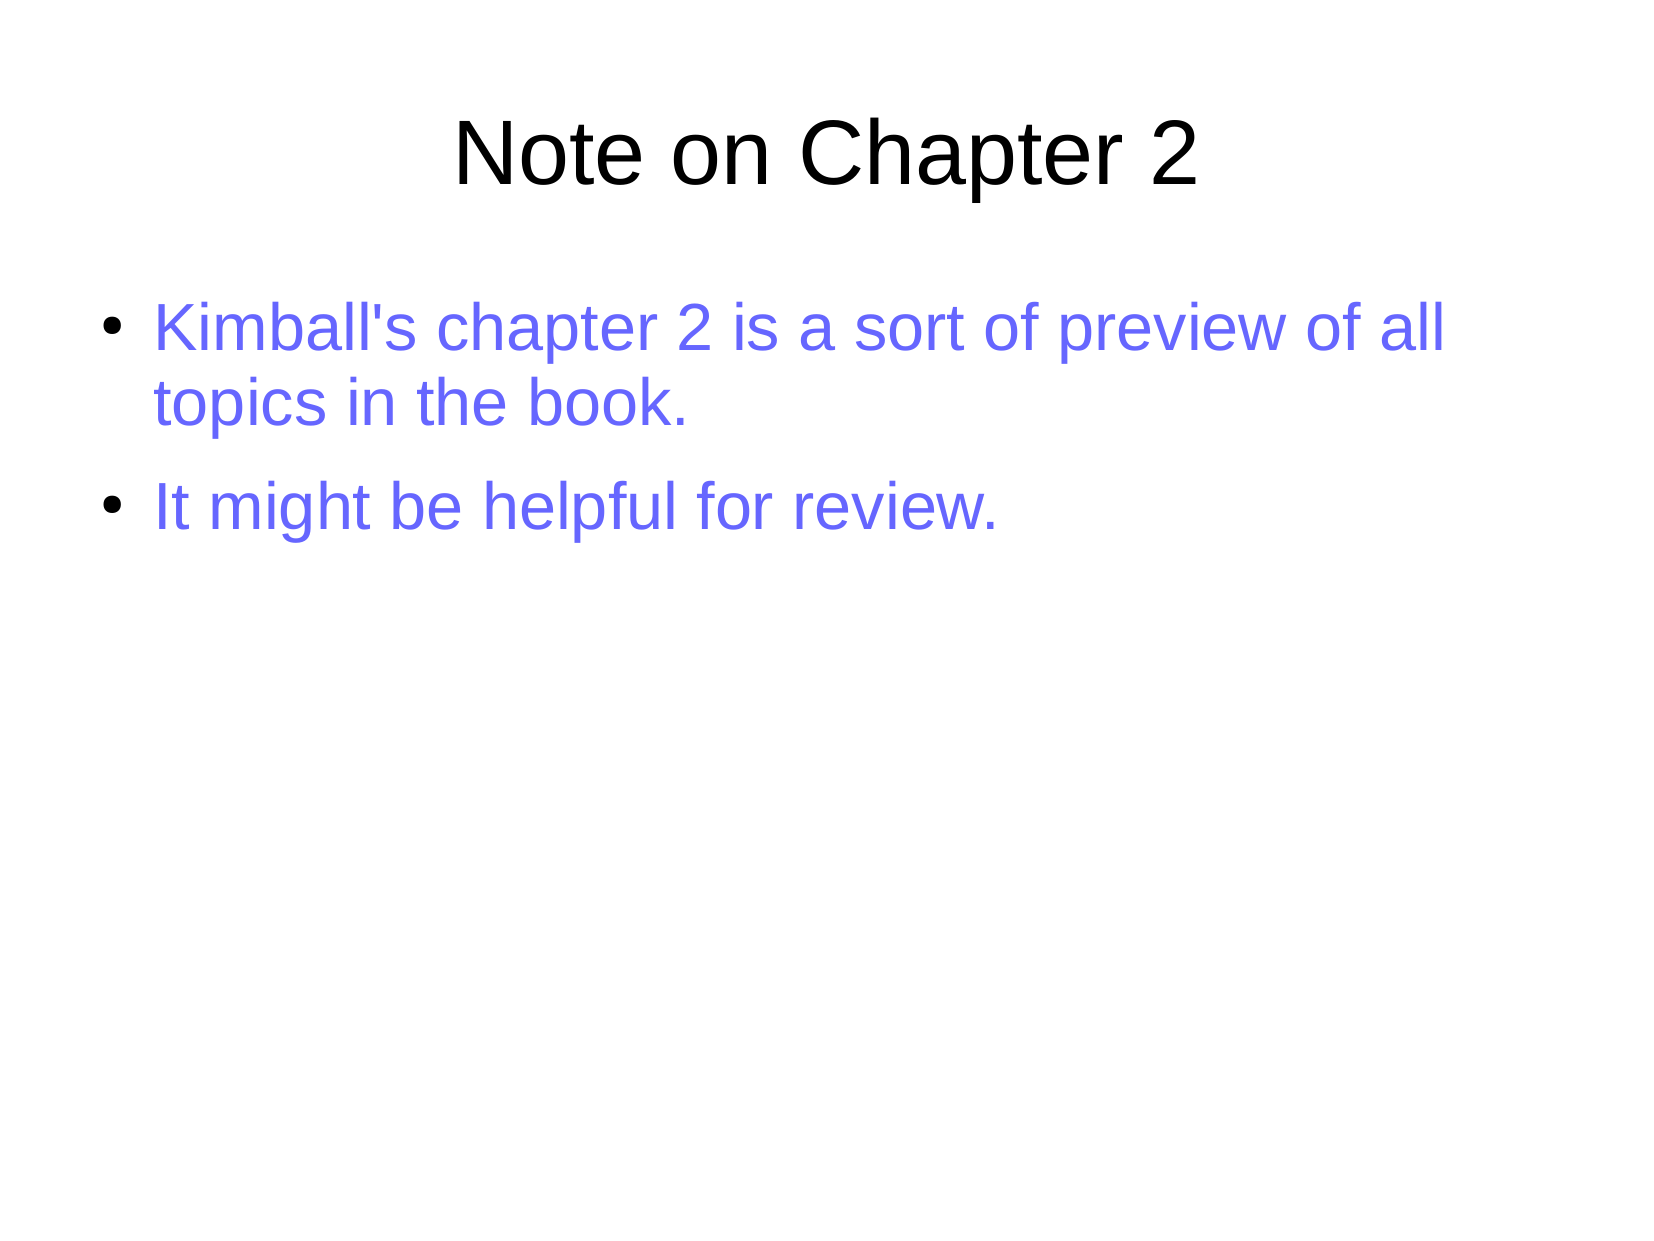

# Note on Chapter 2
Kimball's chapter 2 is a sort of preview of all topics in the book.
It might be helpful for review.